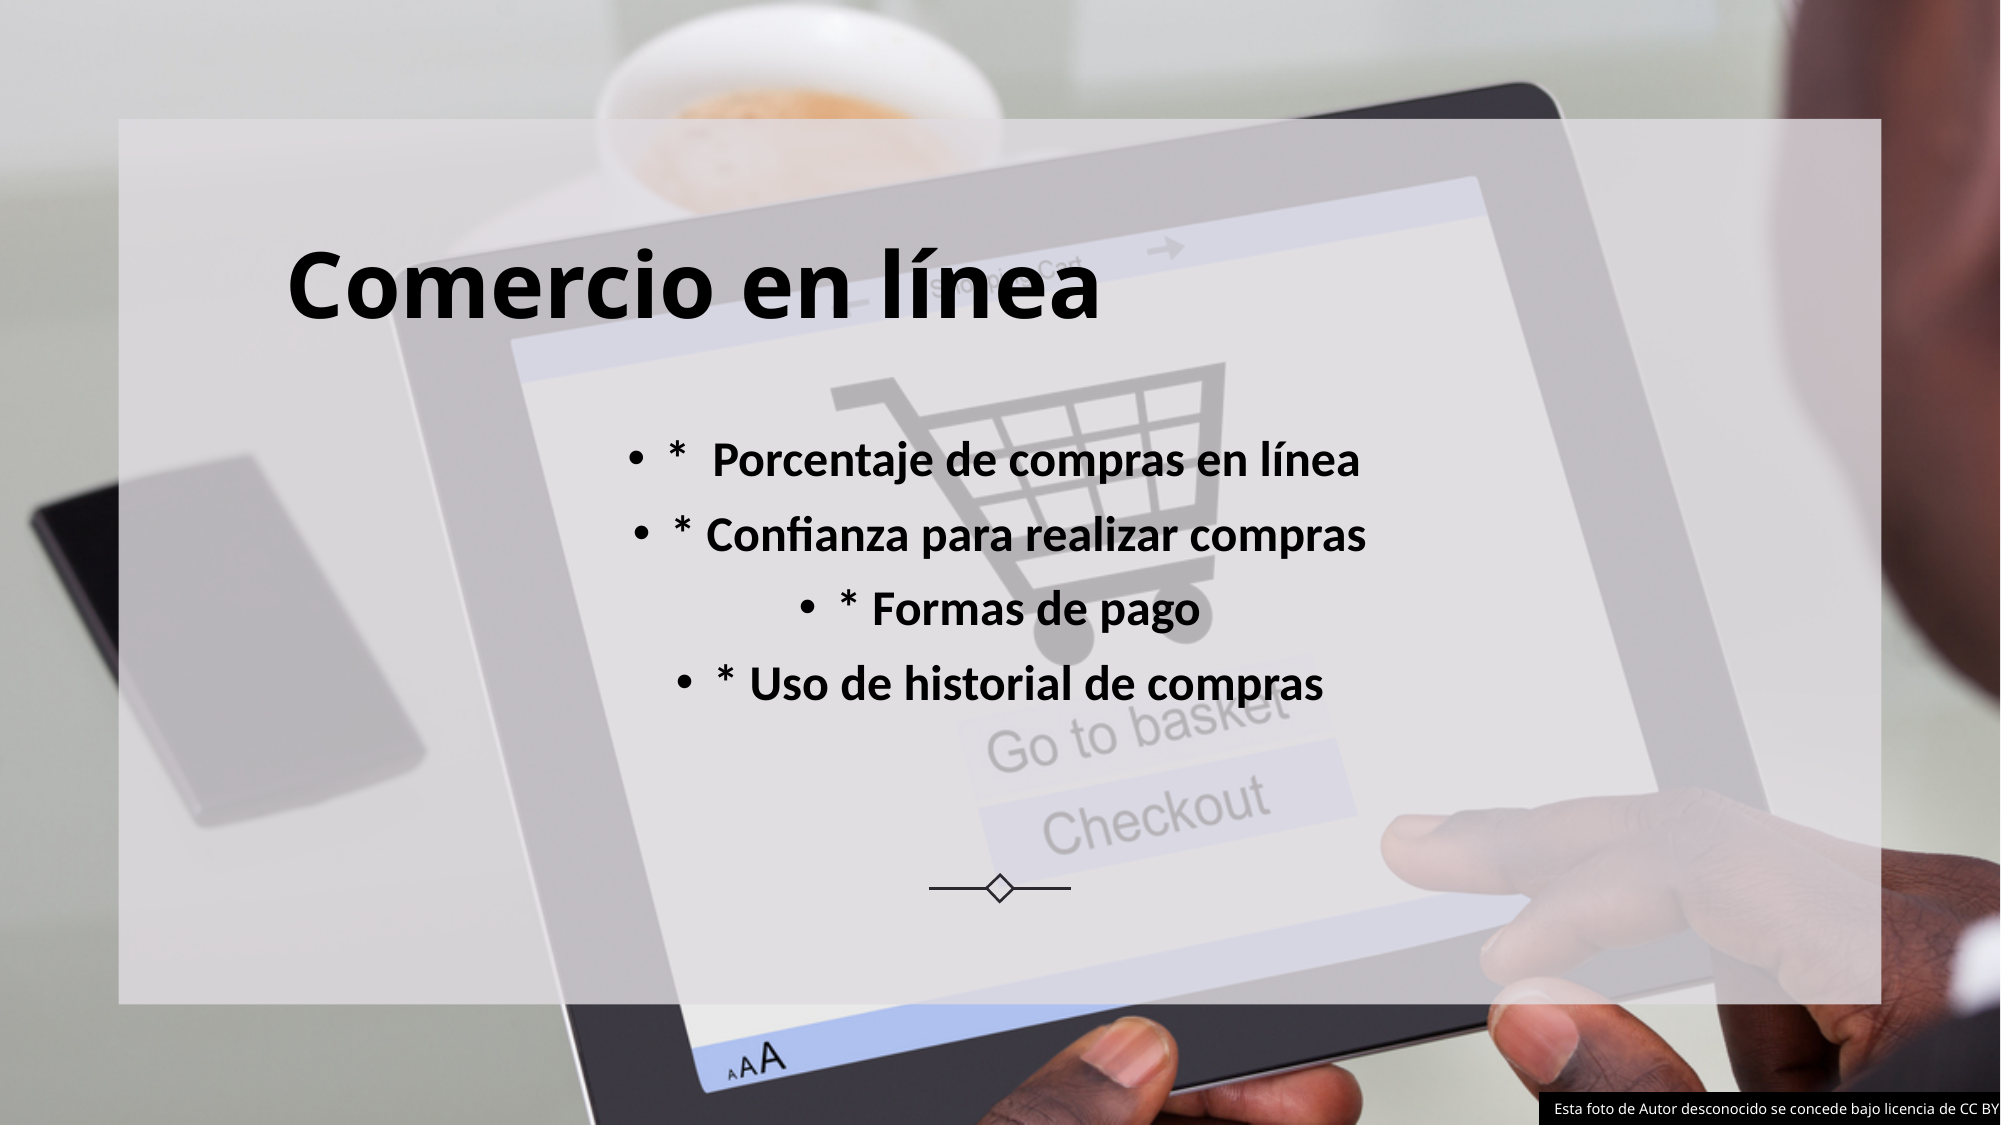

Comercio en línea
# *  Porcentaje de compras en línea
* Confianza para realizar compras
* Formas de pago
* Uso de historial de compras
Esta foto de Autor desconocido se concede bajo licencia de CC BY-ND.